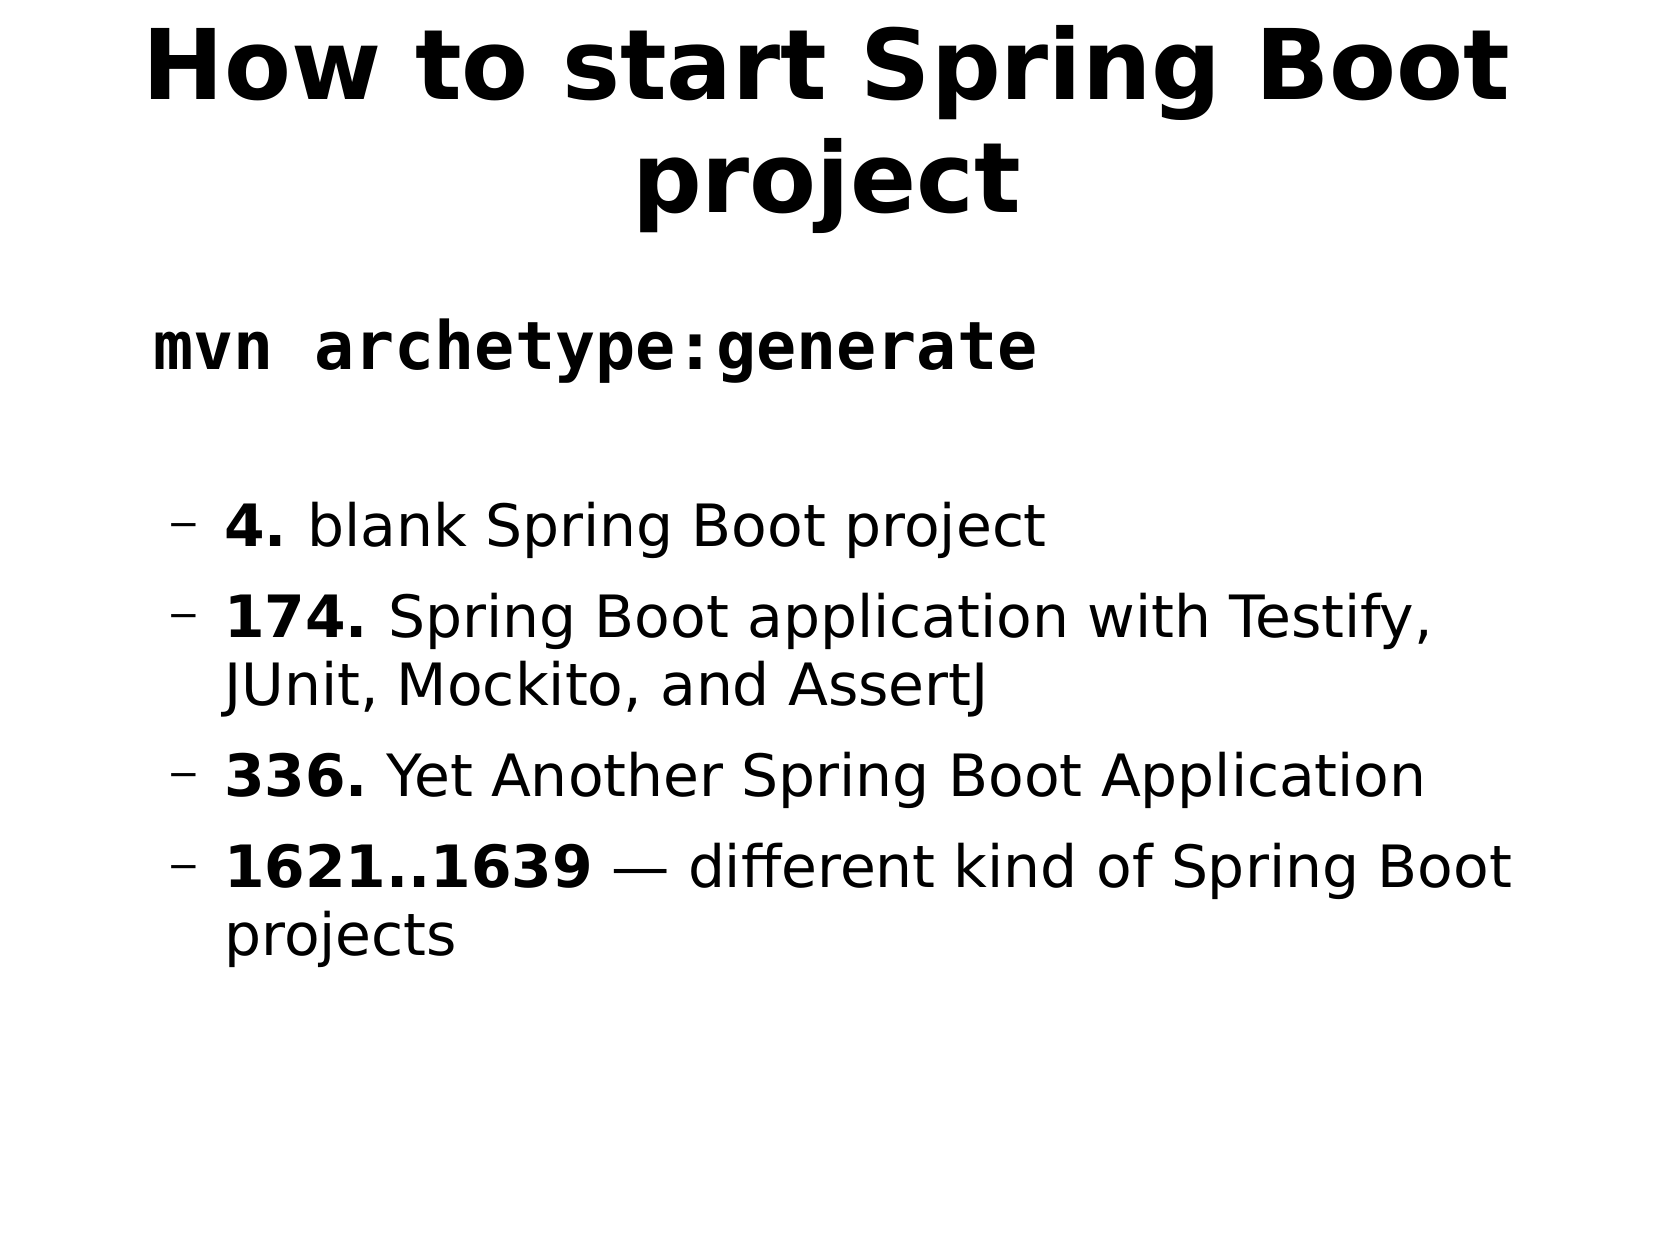

# How to start Spring Boot project
mvn archetype:generate
4. blank Spring Boot project
174. Spring Boot application with Testify, JUnit, Mockito, and AssertJ
336. Yet Another Spring Boot Application
1621..1639 — different kind of Spring Boot projects